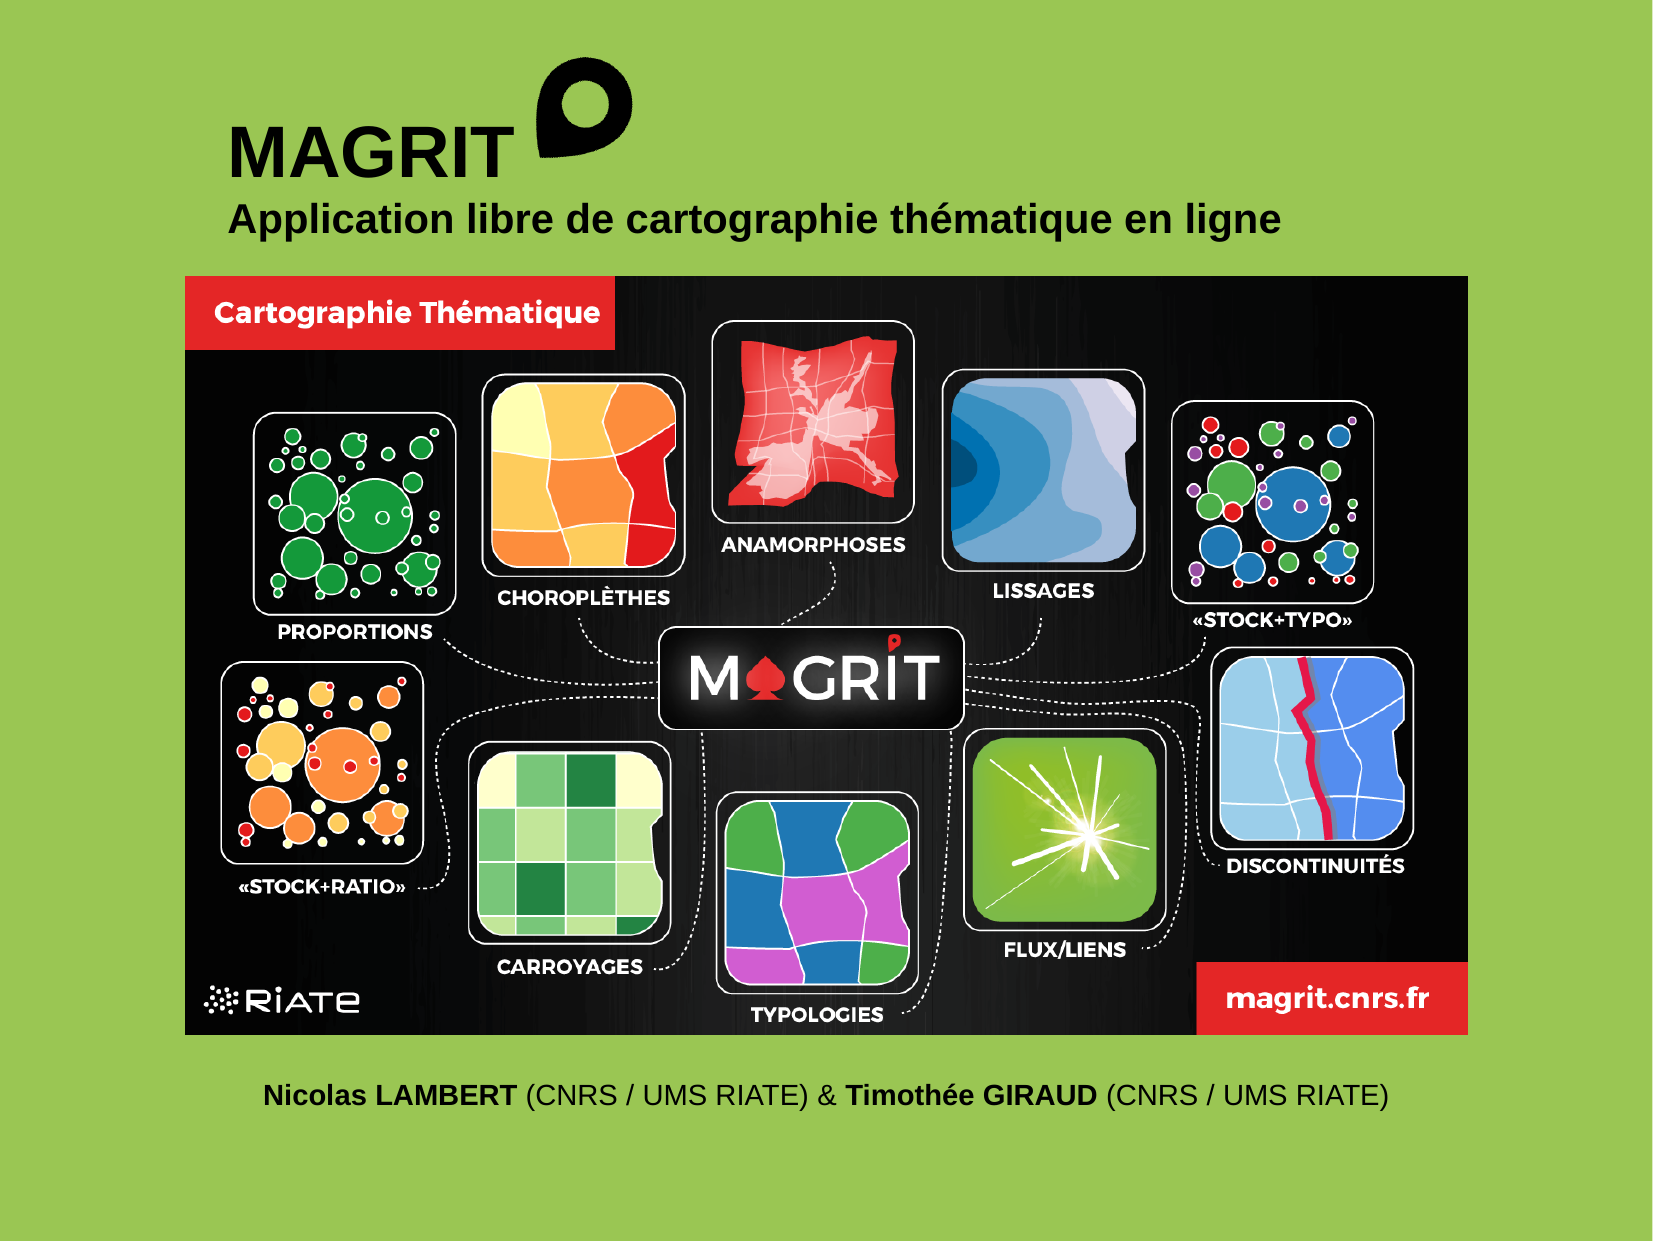

MAGRIT
Application libre de cartographie thématique en ligne
Nicolas LAMBERT (CNRS / UMS RIATE) & Timothée GIRAUD (CNRS / UMS RIATE)